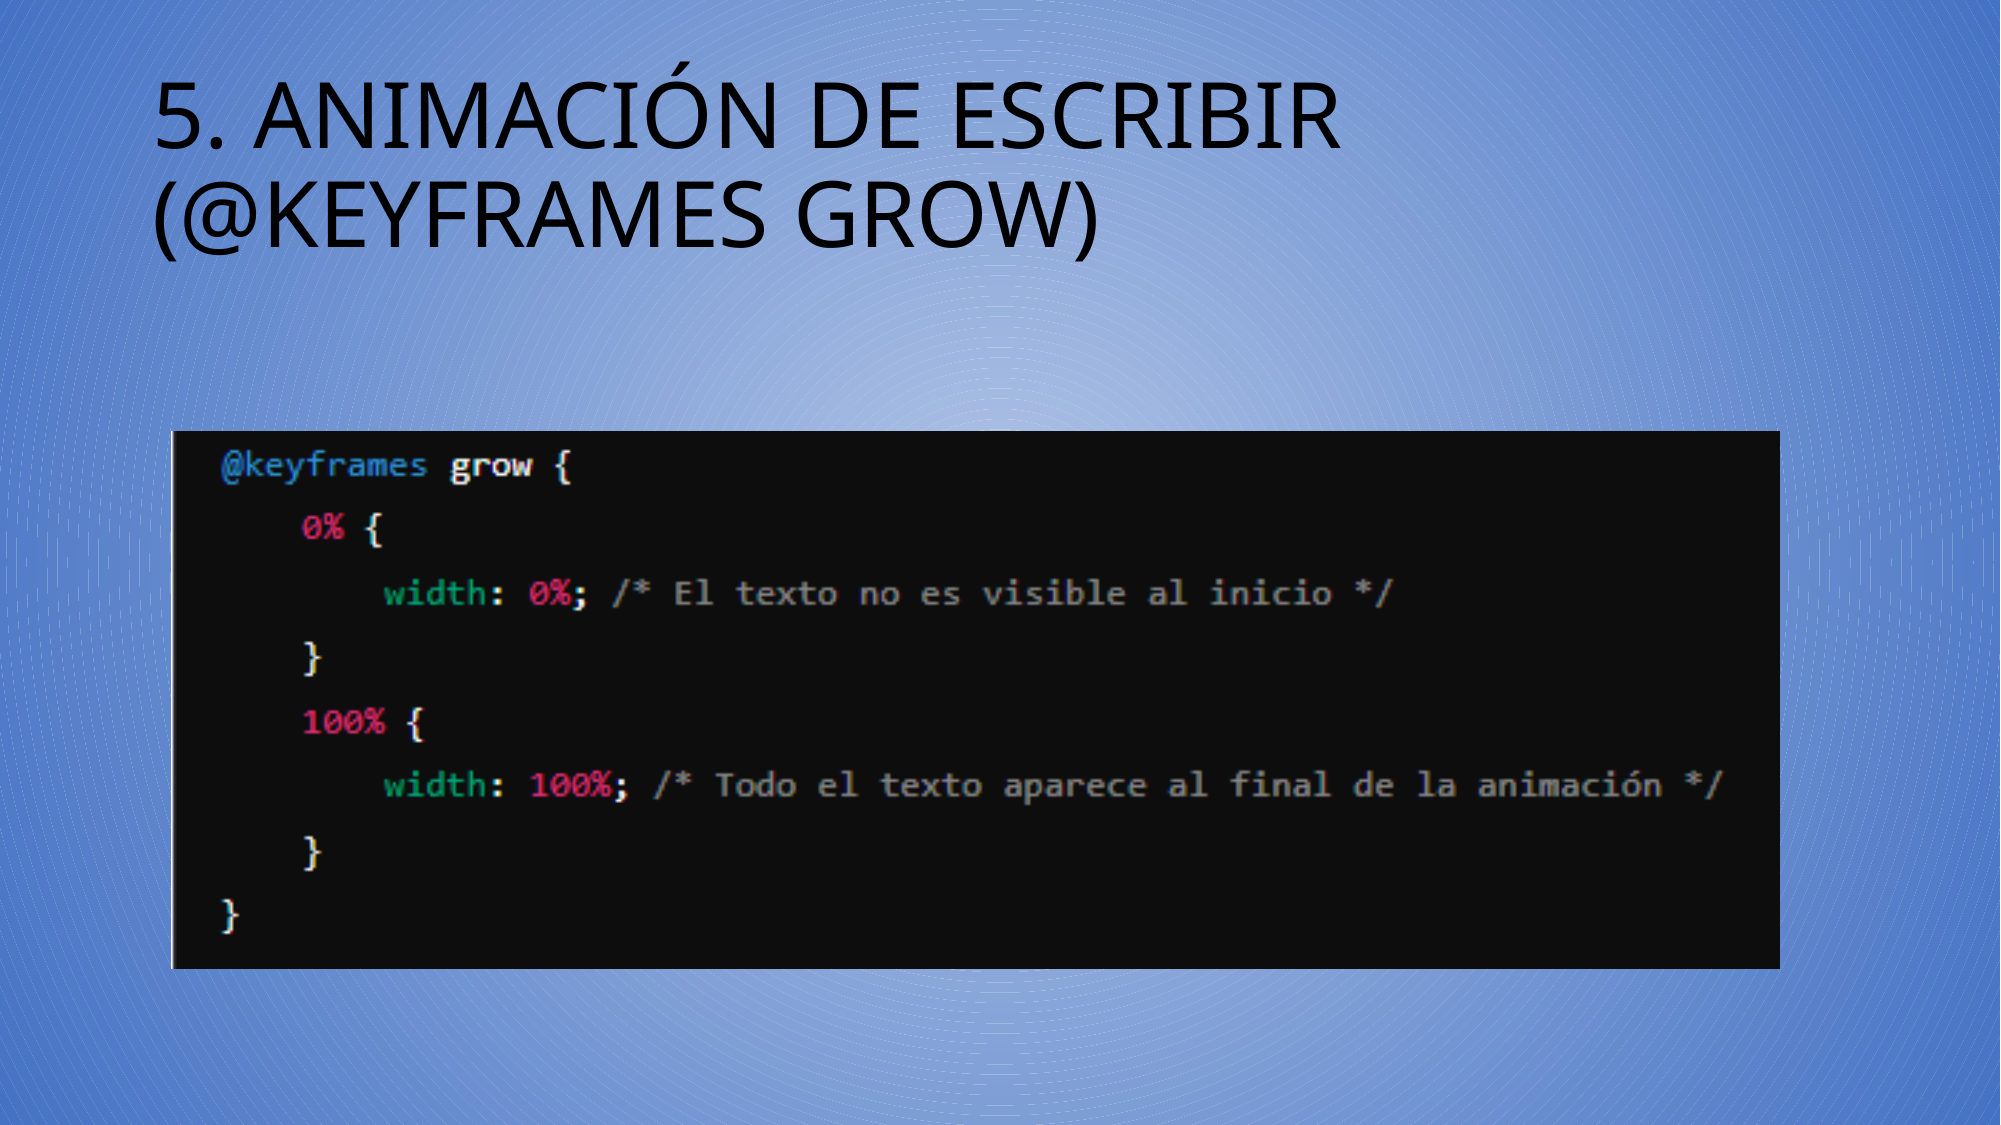

# 5. ANIMACIÓN DE ESCRIBIR (@KEYFRAMES GROW)